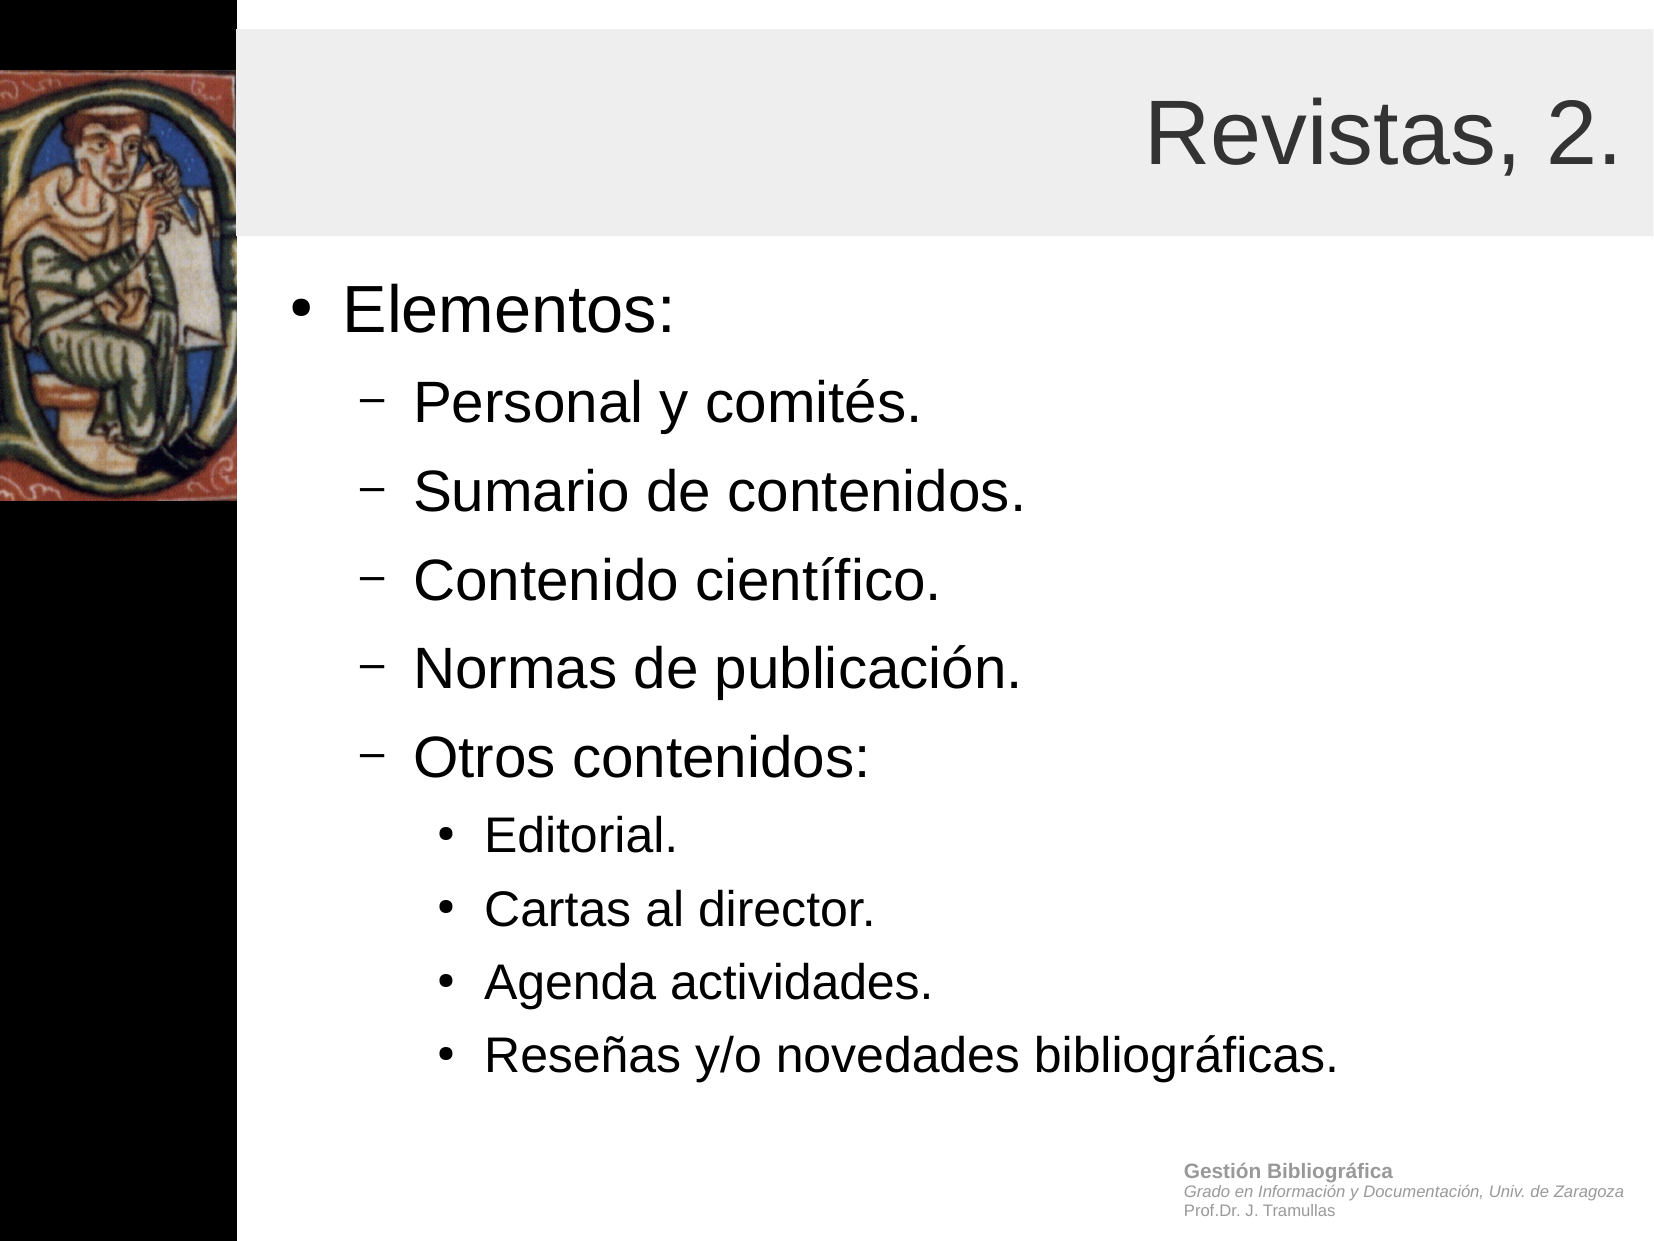

# Revistas, 2.
Elementos:
Personal y comités.
Sumario de contenidos.
Contenido científico.
Normas de publicación.
Otros contenidos:
Editorial.
Cartas al director.
Agenda actividades.
Reseñas y/o novedades bibliográficas.